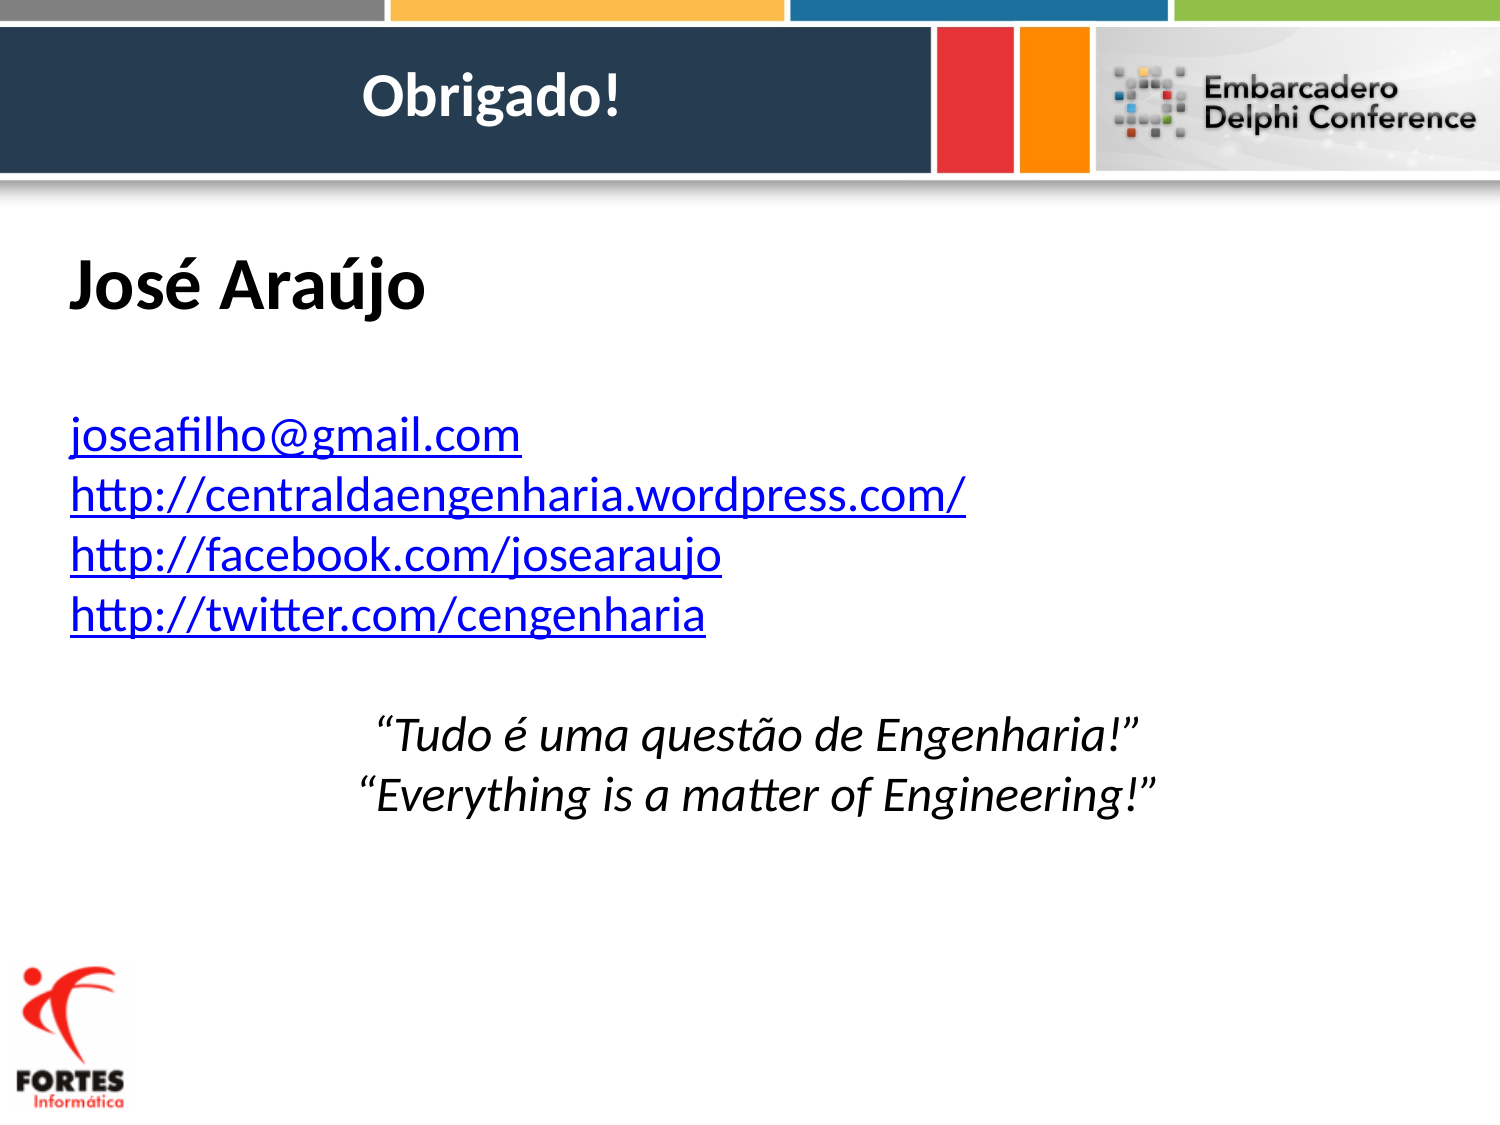

# Obrigado!
José Araújo
joseafilho@gmail.com
http://centraldaengenharia.wordpress.com/
http://facebook.com/josearaujo
http://twitter.com/cengenharia
“Tudo é uma questão de Engenharia!”
“Everything is a matter of Engineering!”